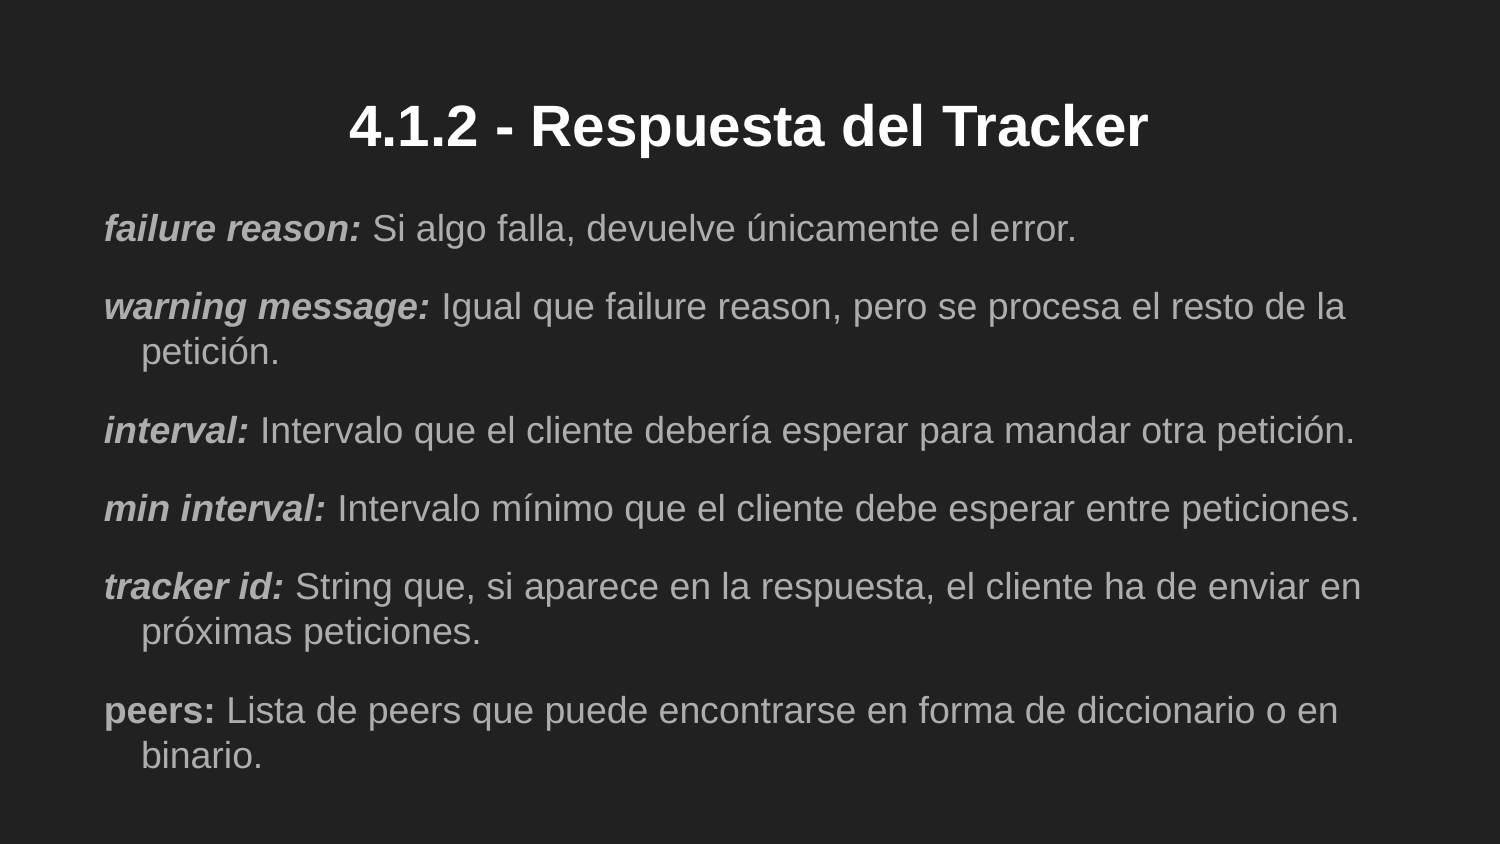

# 4.1.2 - Respuesta del Tracker
failure reason: Si algo falla, devuelve únicamente el error.
warning message: Igual que failure reason, pero se procesa el resto de la petición.
interval: Intervalo que el cliente debería esperar para mandar otra petición.
min interval: Intervalo mínimo que el cliente debe esperar entre peticiones.
tracker id: String que, si aparece en la respuesta, el cliente ha de enviar en próximas peticiones.
peers: Lista de peers que puede encontrarse en forma de diccionario o en binario.